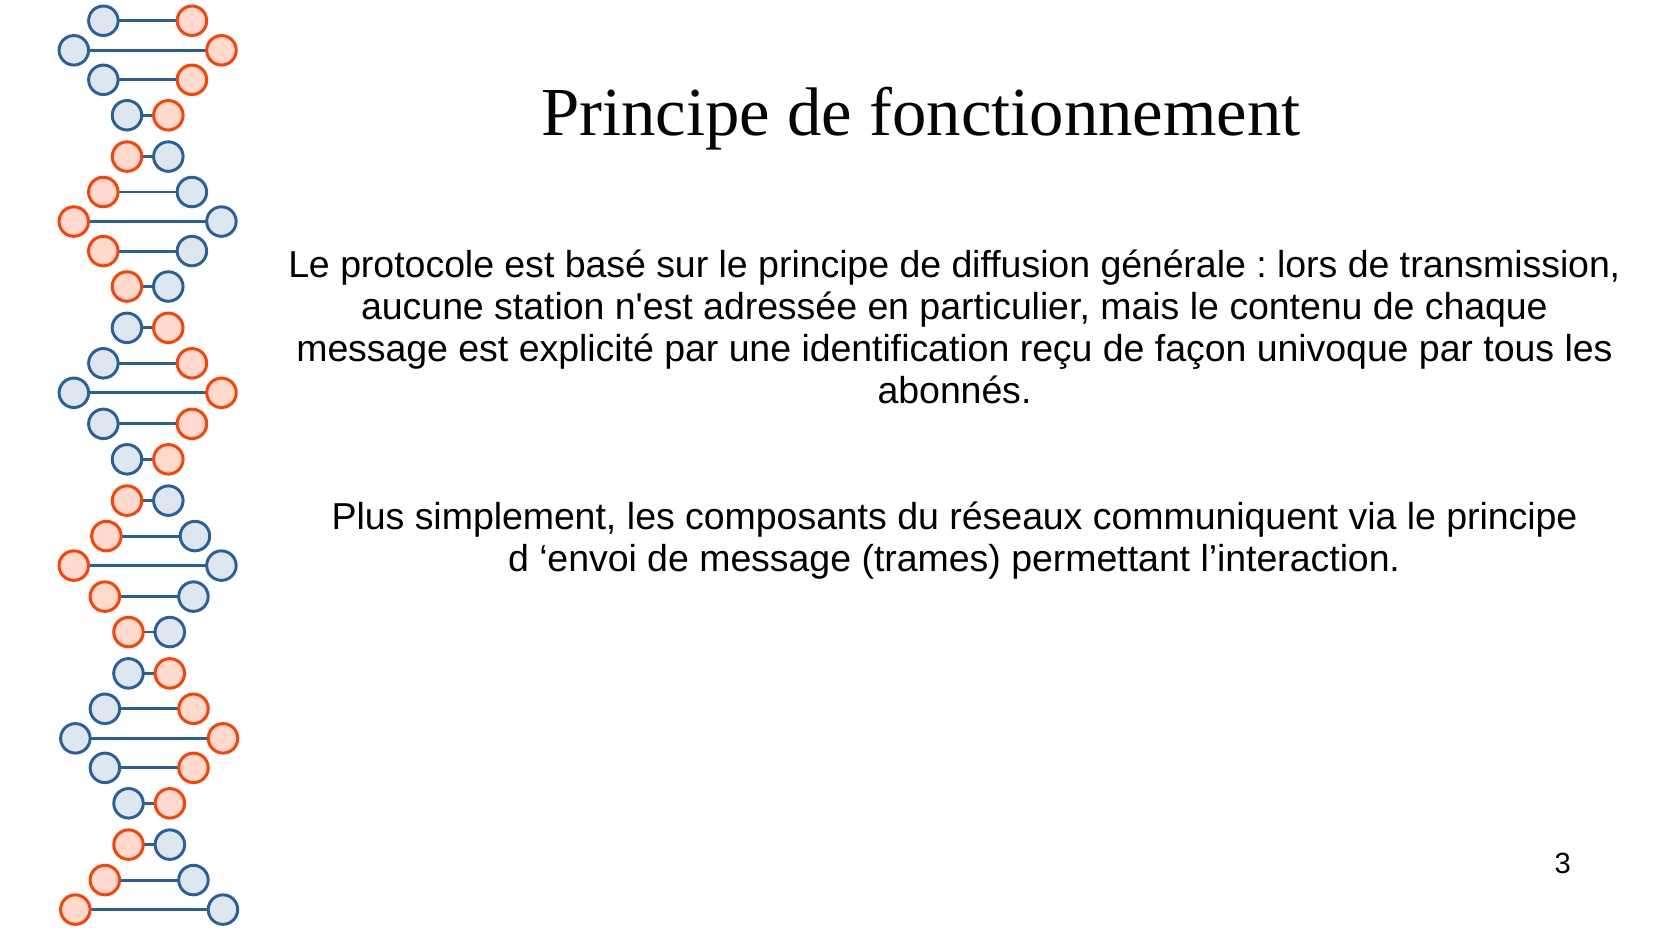

# Principe de fonctionnement
Le protocole est basé sur le principe de diffusion générale : lors de transmission, aucune station n'est adressée en particulier, mais le contenu de chaque message est explicité par une identification reçu de façon univoque par tous les abonnés.
Plus simplement, les composants du réseaux communiquent via le principe d ‘envoi de message (trames) permettant l’interaction.
3